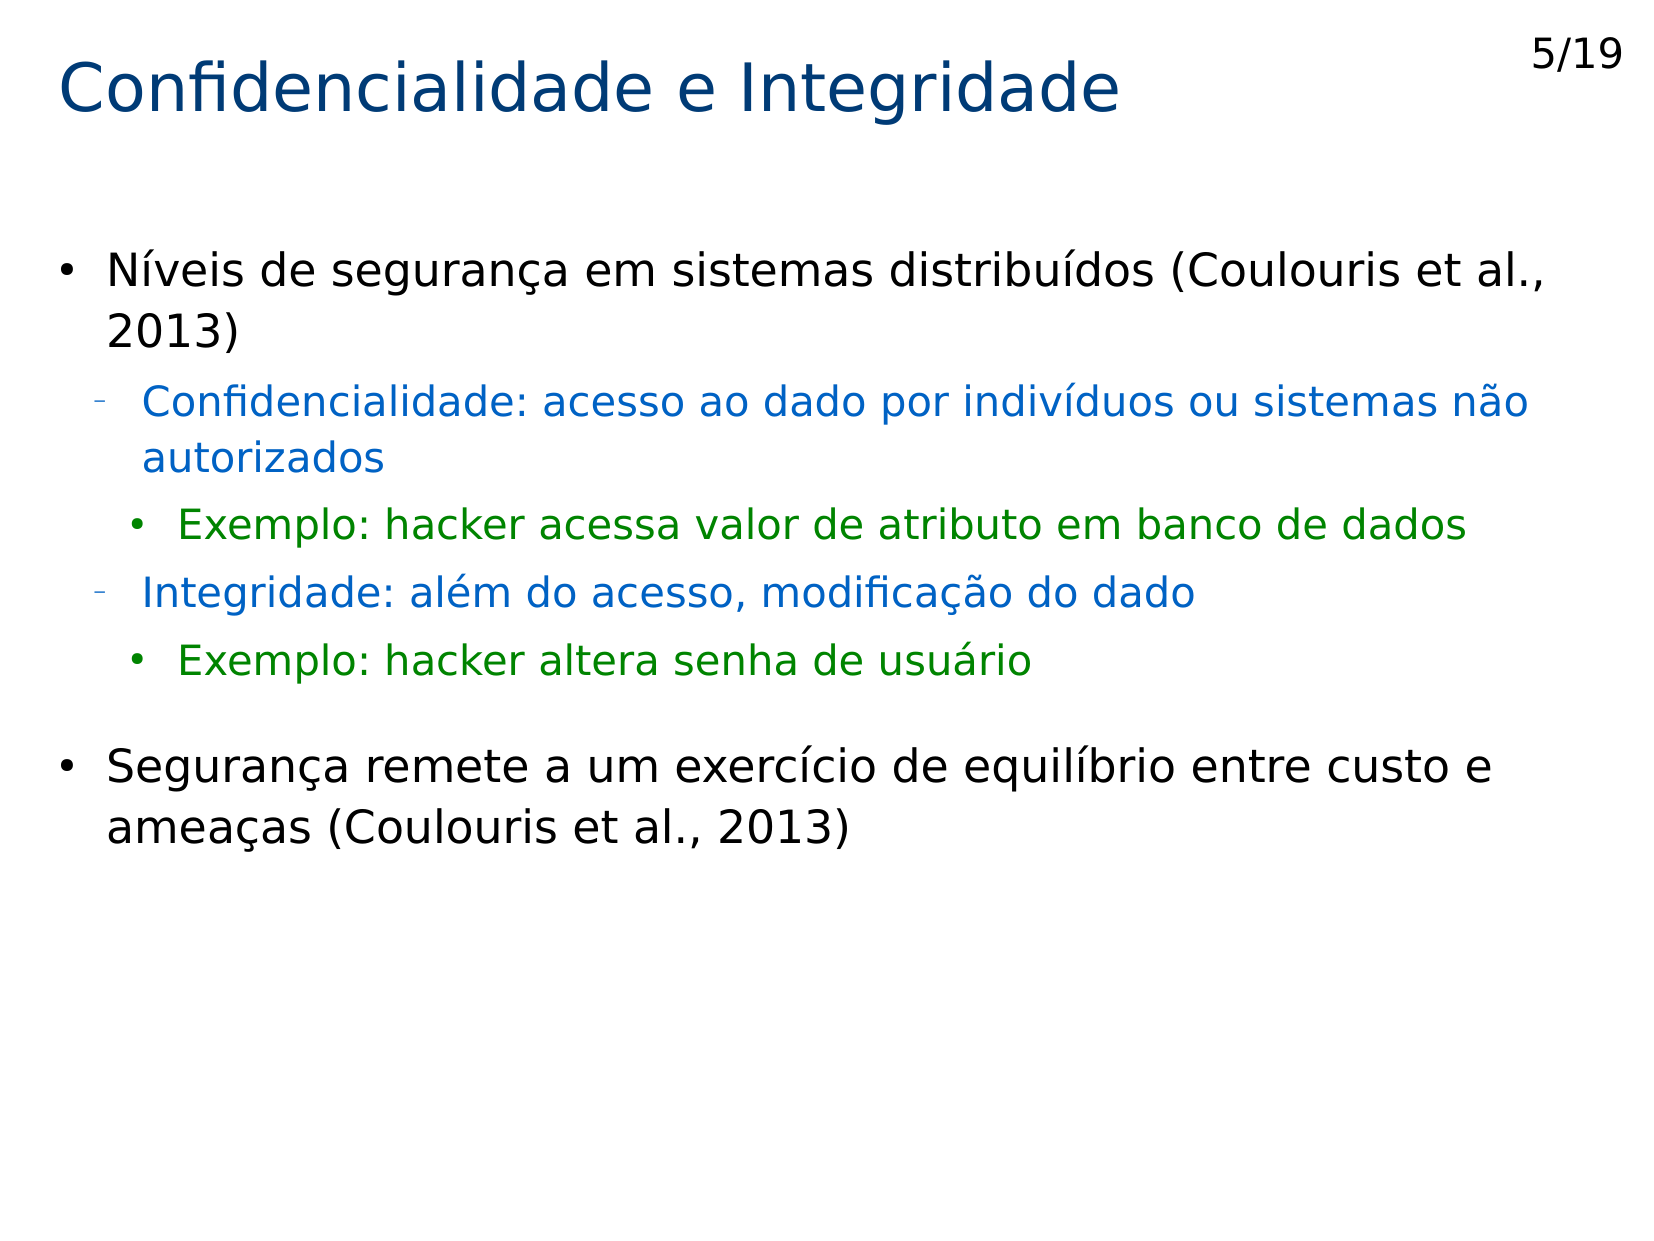

# Confidencialidade e Integridade
5
Níveis de segurança em sistemas distribuídos (Coulouris et al., 2013)
Confidencialidade: acesso ao dado por indivíduos ou sistemas não autorizados
Exemplo: hacker acessa valor de atributo em banco de dados
Integridade: além do acesso, modificação do dado
Exemplo: hacker altera senha de usuário
Segurança remete a um exercício de equilíbrio entre custo e ameaças (Coulouris et al., 2013)